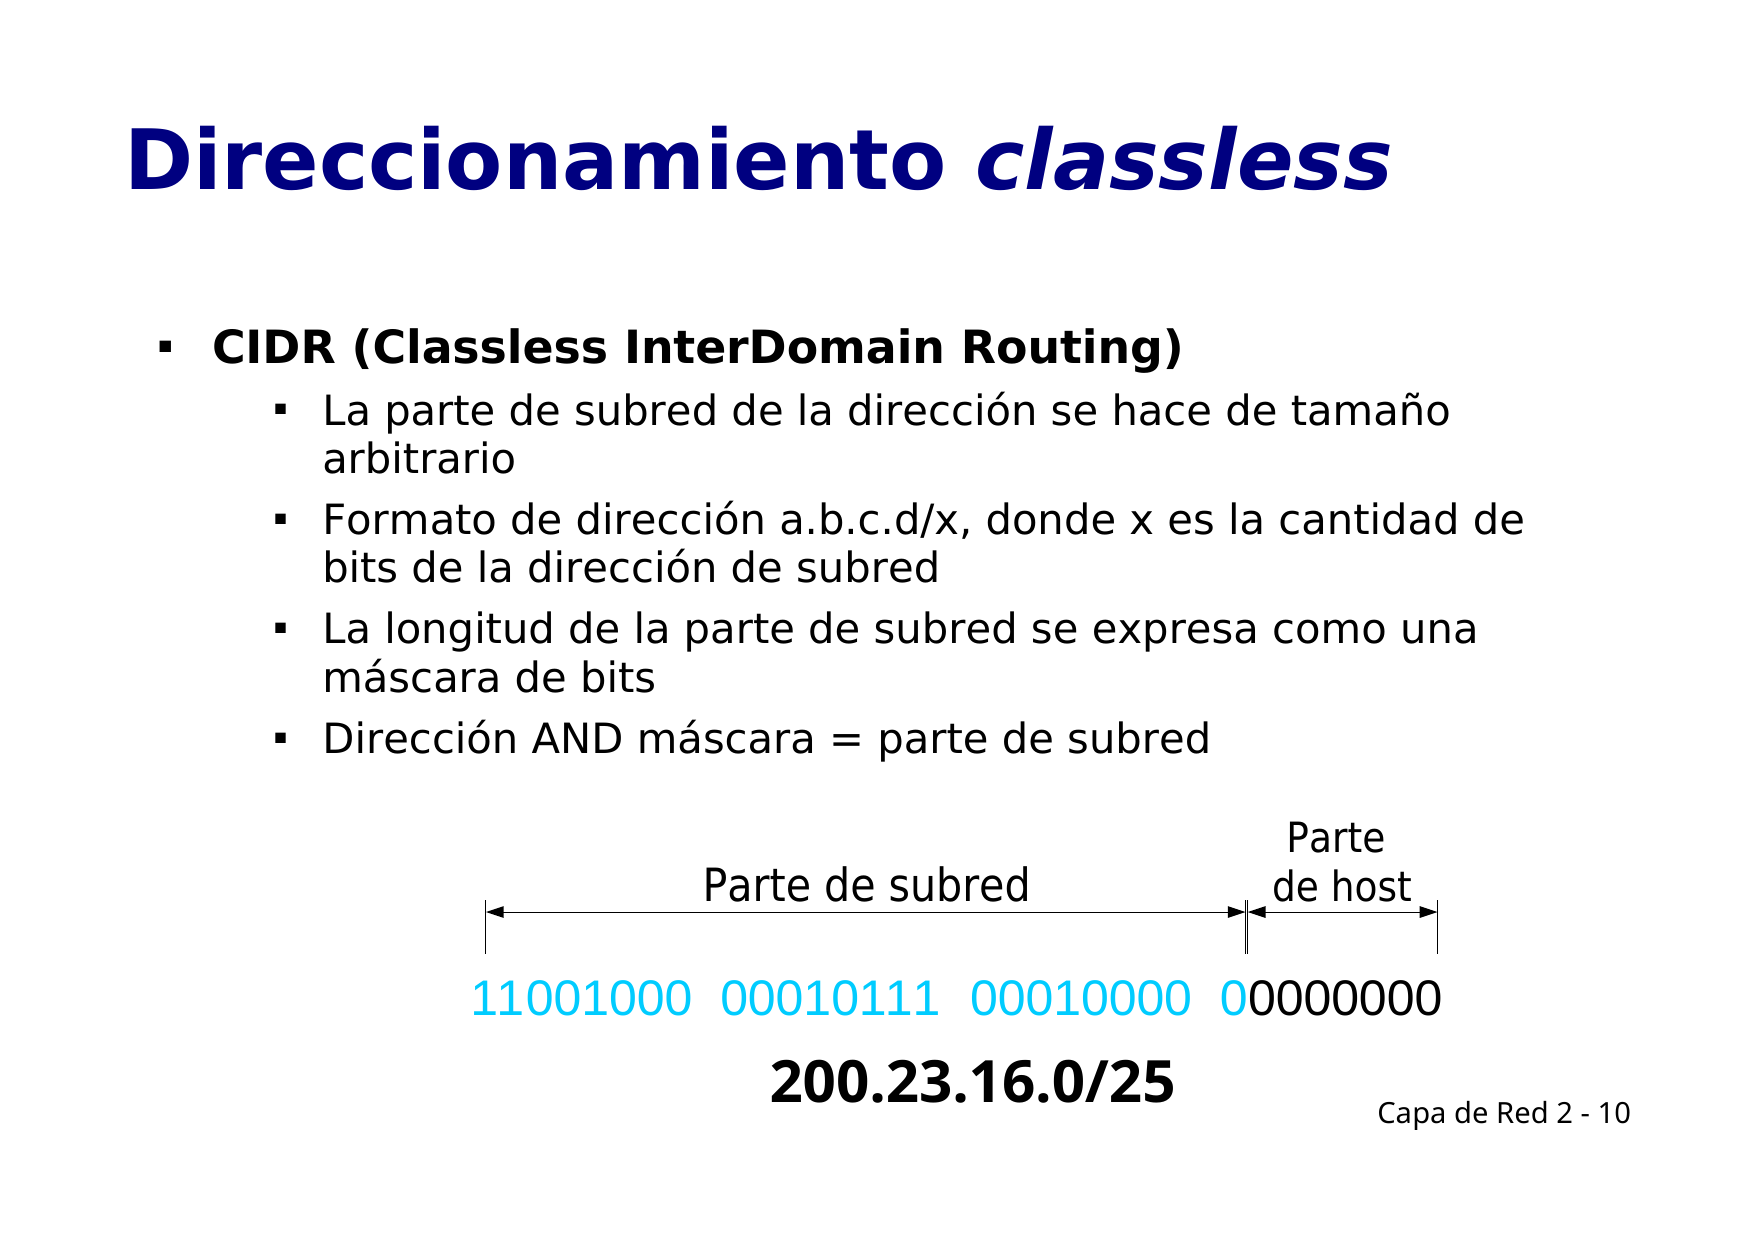

# Direccionamiento classless
CIDR (Classless InterDomain Routing)
La parte de subred de la dirección se hace de tamaño arbitrario
Formato de dirección a.b.c.d/x, donde x es la cantidad de bits de la dirección de subred
La longitud de la parte de subred se expresa como una máscara de bits
Dirección AND máscara = parte de subred
11001000 00010111 00010000 00000000
200.23.16.0/25